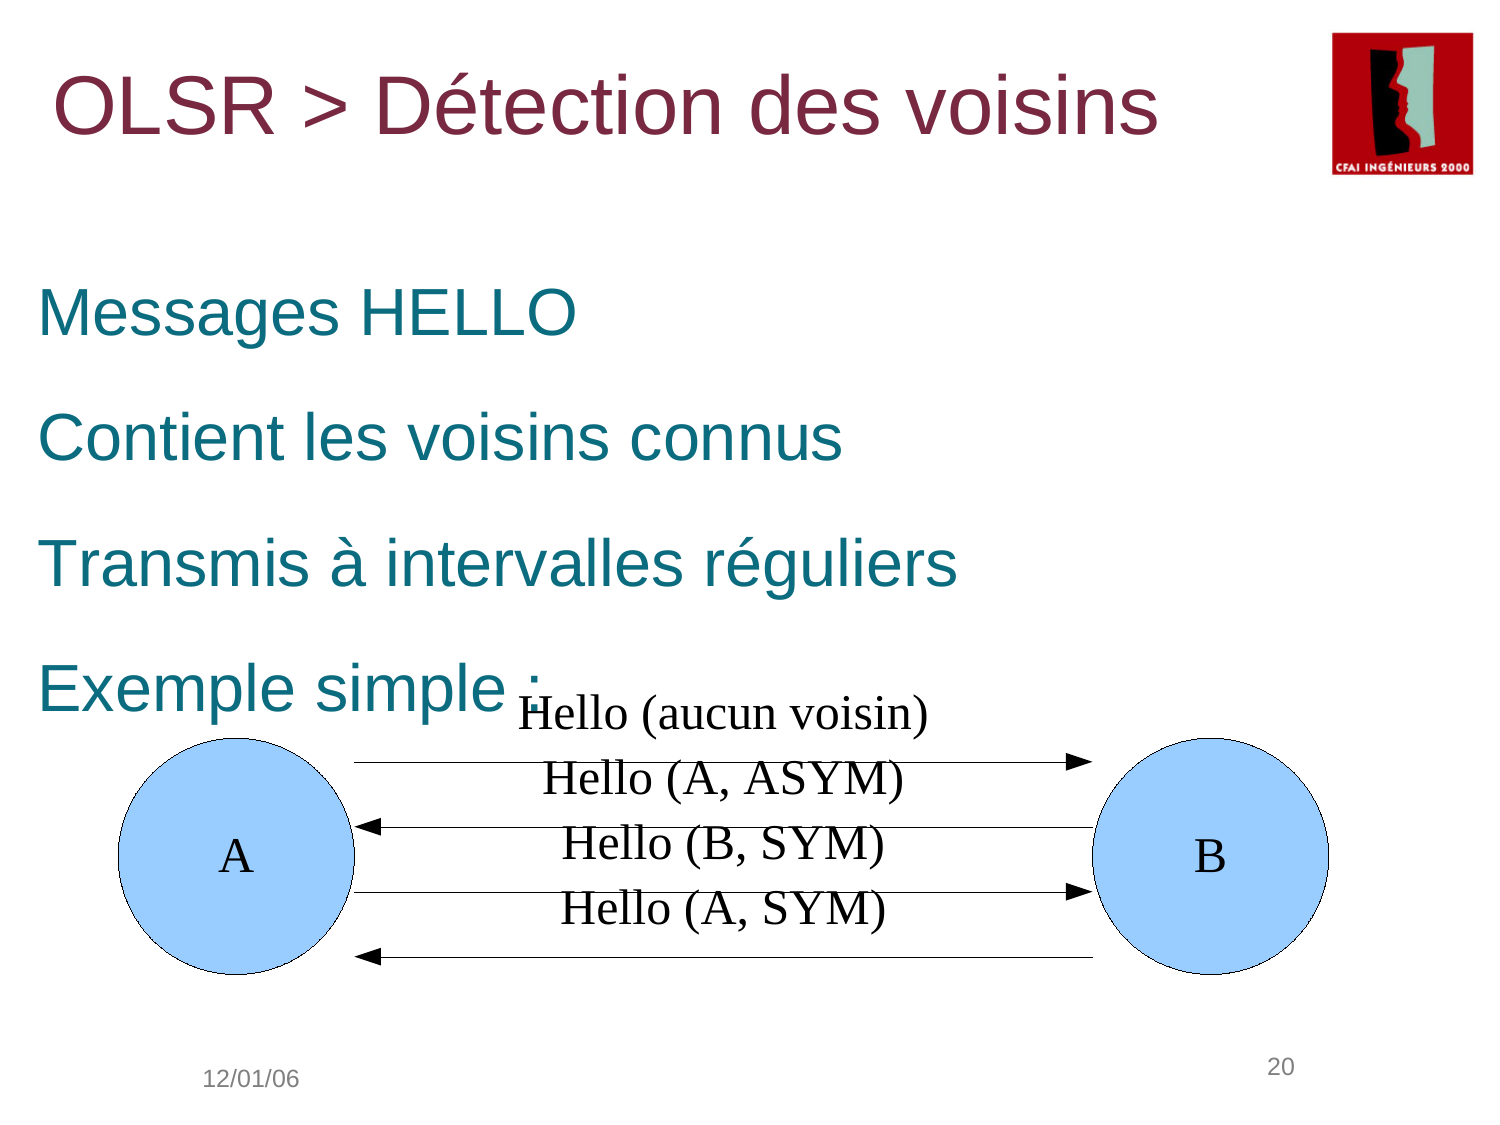

# OLSR > Détection des voisins
Messages HELLO
Contient les voisins connus
Transmis à intervalles réguliers
Exemple simple :
A
B
Hello (aucun voisin)
Hello (A, ASYM)
Hello (B, SYM)
Hello (A, SYM)
20